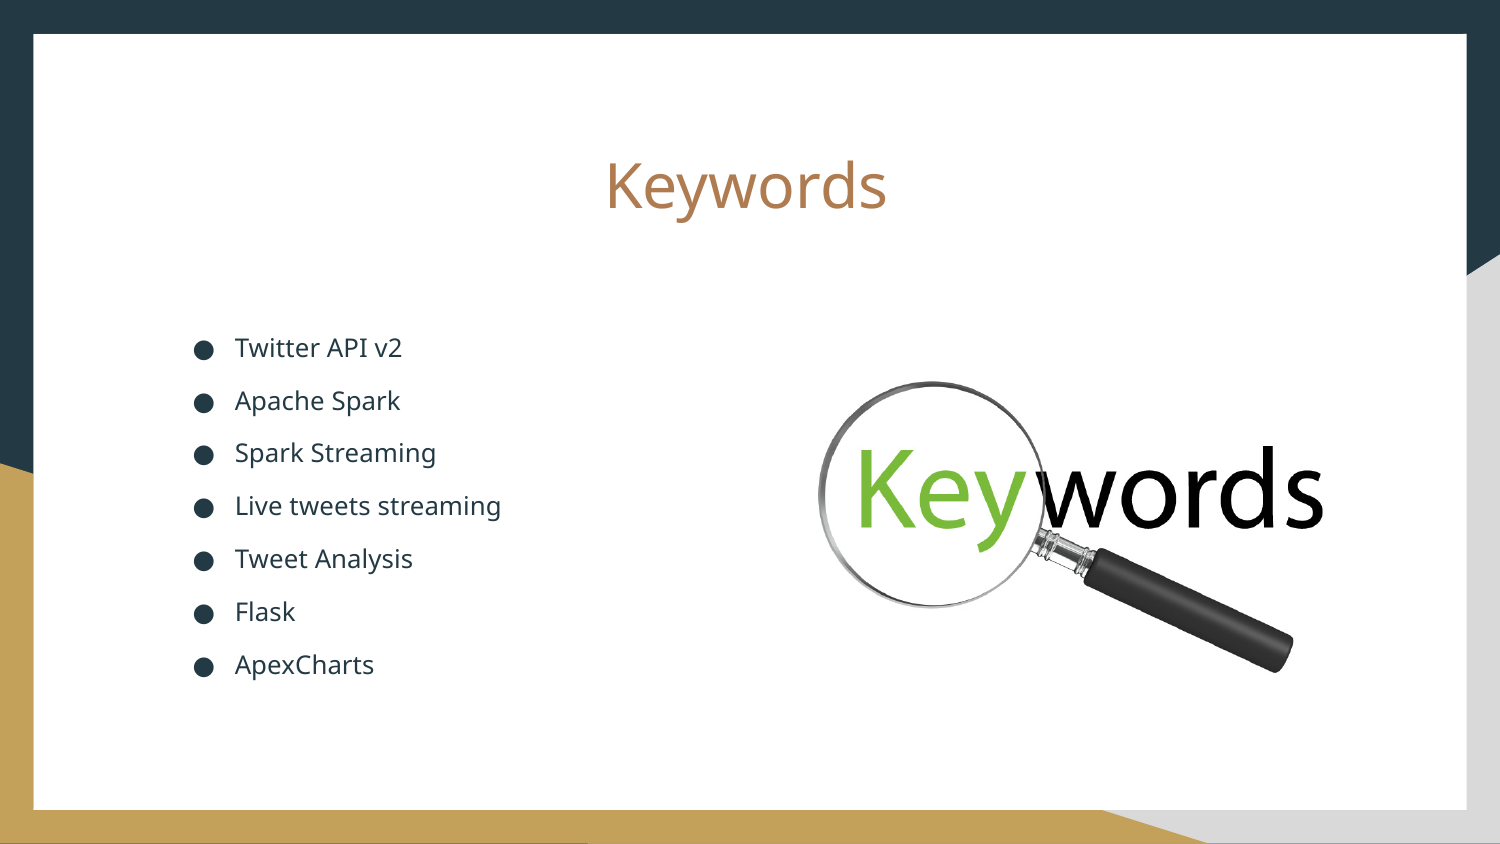

# Keywords
Twitter API v2
Apache Spark
Spark Streaming
Live tweets streaming
Tweet Analysis
Flask
ApexCharts